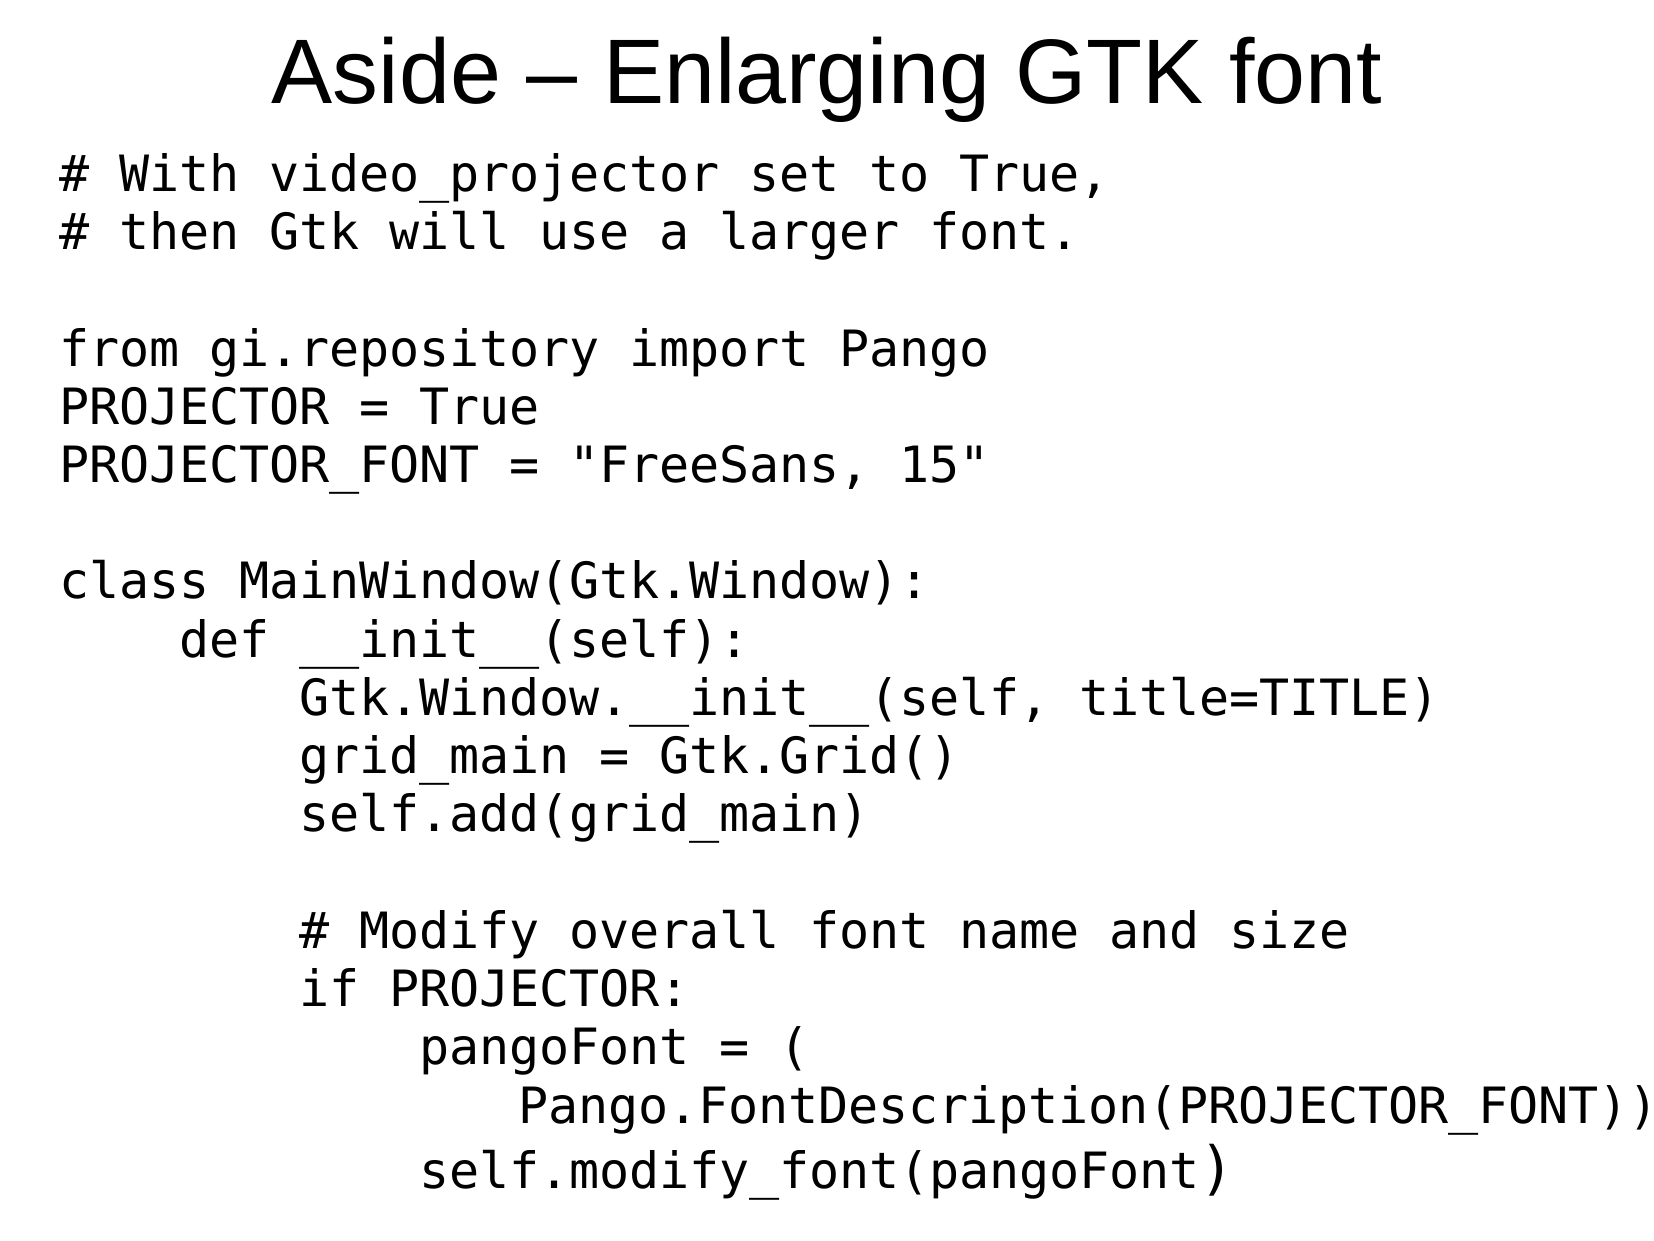

# Aside – Enlarging GTK font
# With video_projector set to True,
# then Gtk will use a larger font.
from gi.repository import Pango
PROJECTOR = True
PROJECTOR_FONT = "FreeSans, 15"
class MainWindow(Gtk.Window):
 def __init__(self):
 Gtk.Window.__init__(self, title=TITLE)
 grid_main = Gtk.Grid()
 self.add(grid_main)
 # Modify overall font name and size
 if PROJECTOR:
 pangoFont = (
					 Pango.FontDescription(PROJECTOR_FONT))
 self.modify_font(pangoFont)